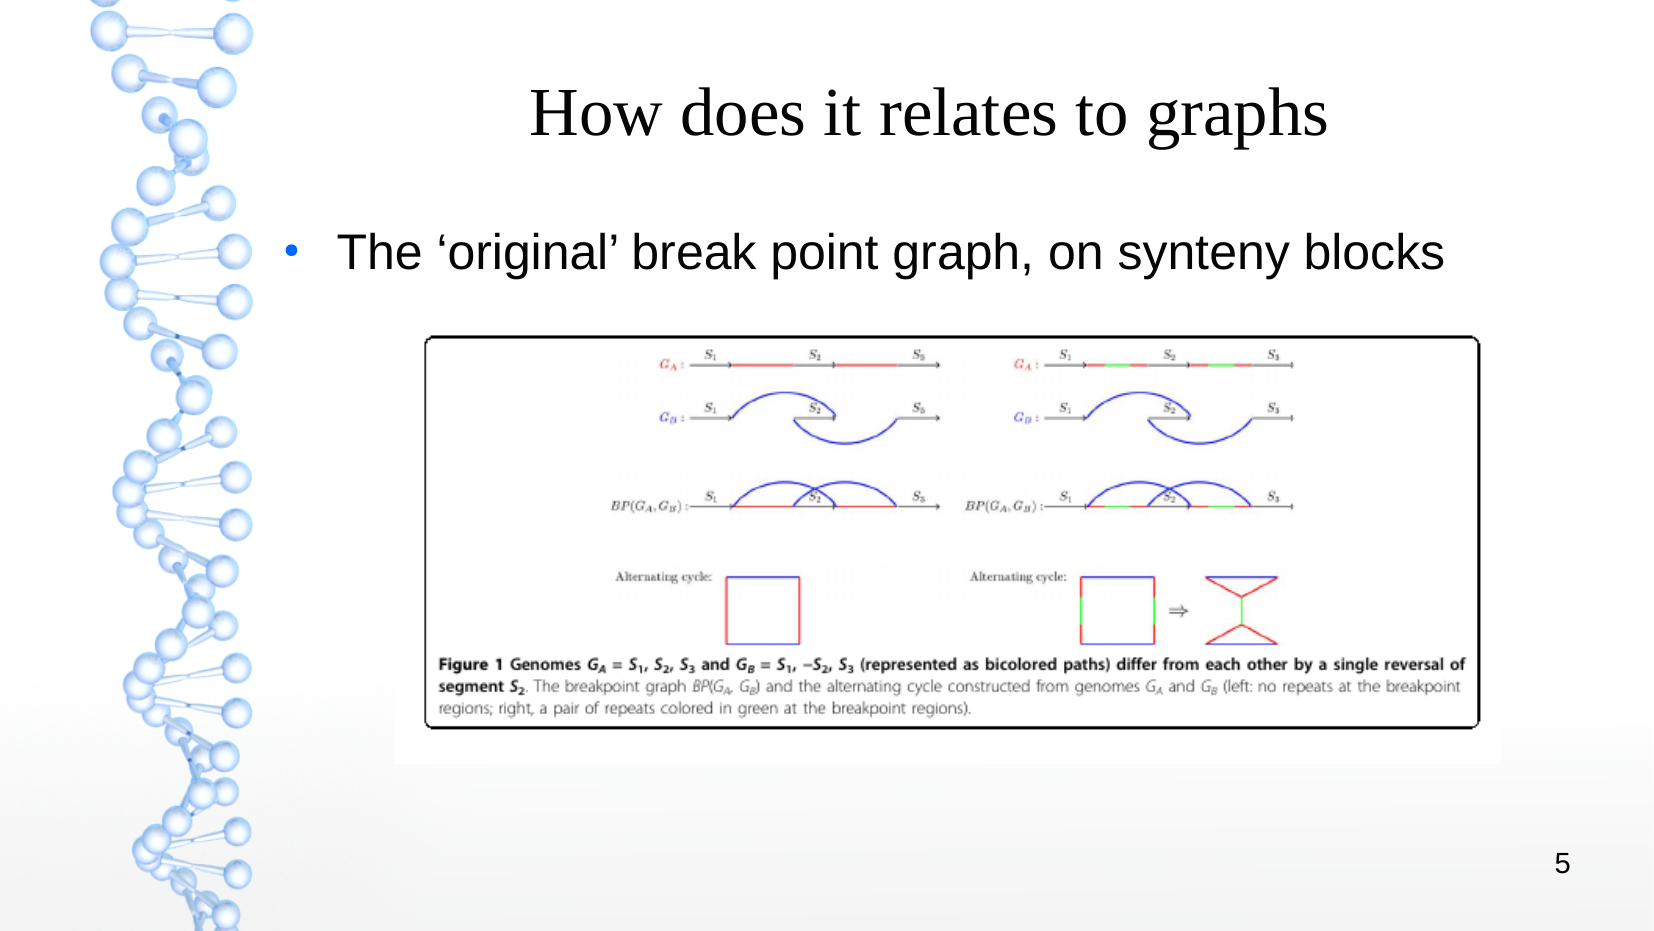

# How does it relates to graphs
The ‘original’ break point graph, on synteny blocks
5